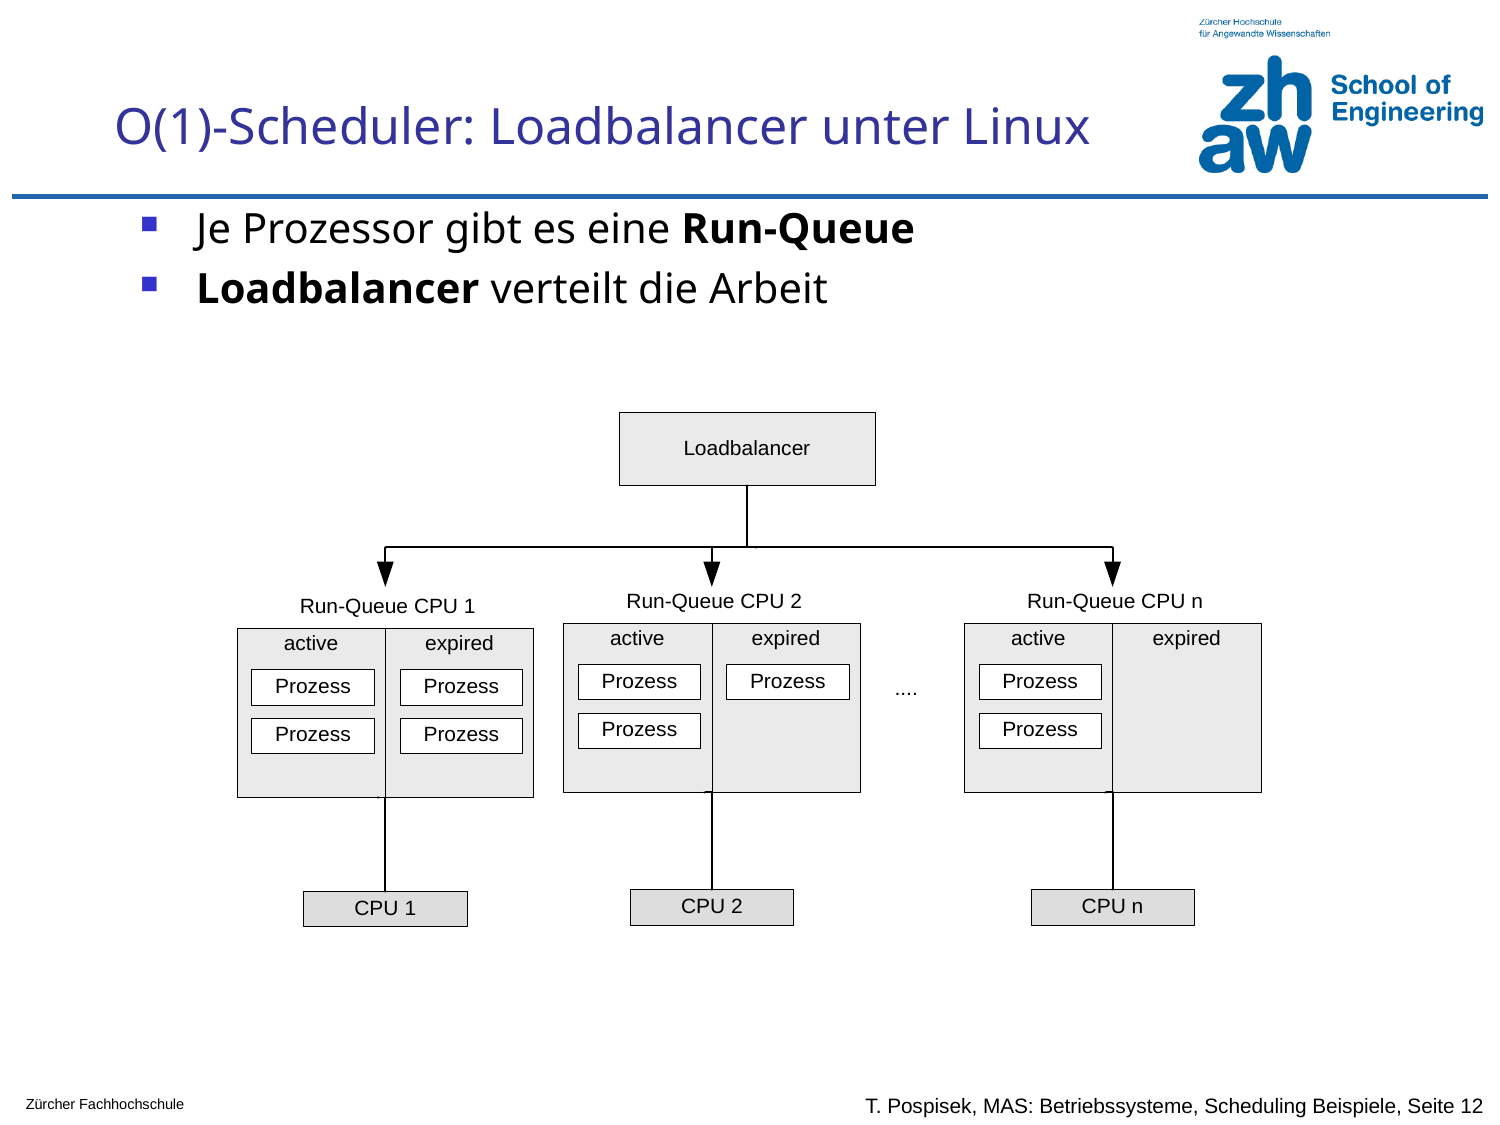

# O(1)-Scheduler: Loadbalancer unter Linux
Je Prozessor gibt es eine Run-Queue
Loadbalancer verteilt die Arbeit